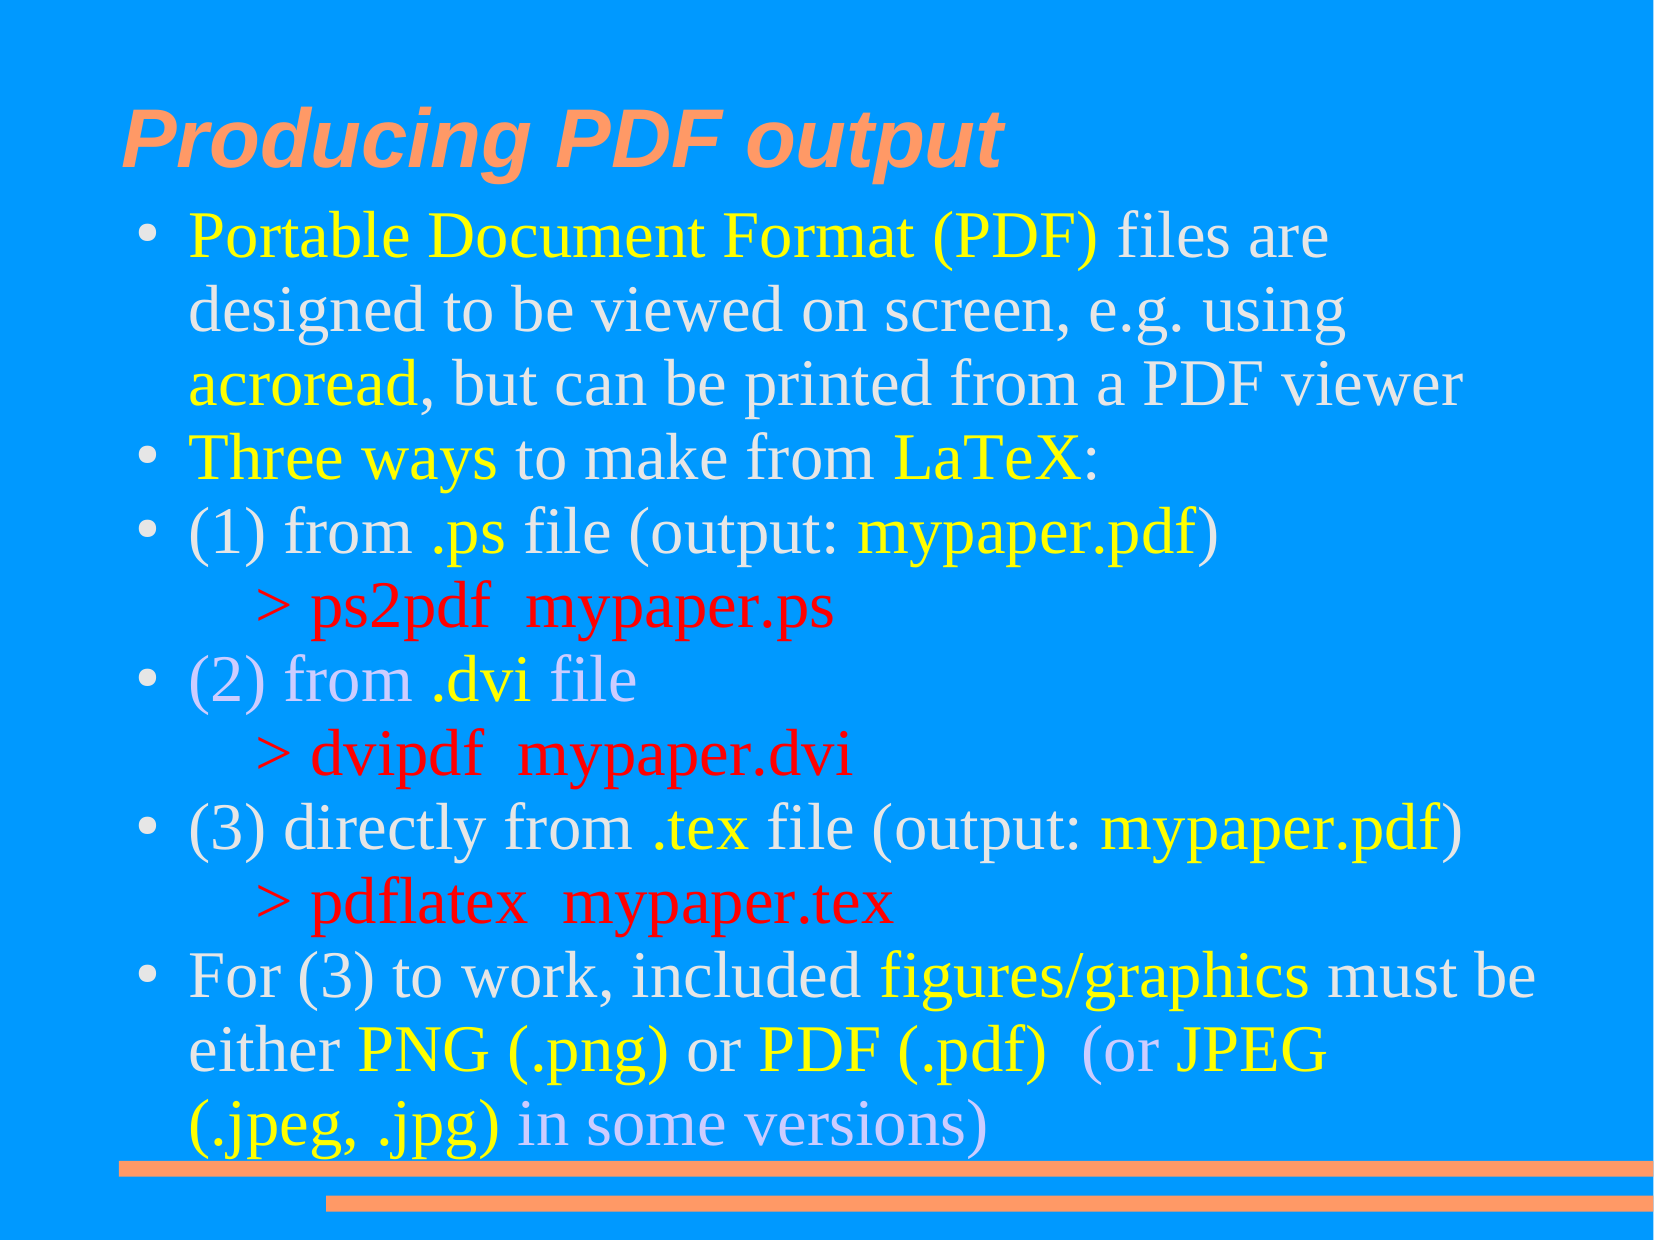

# Producing PDF output
Portable Document Format (PDF) files are designed to be viewed on screen, e.g. using acroread, but can be printed from a PDF viewer
Three ways to make from LaTeX:
(1) from .ps file (output: mypaper.pdf) > ps2pdf mypaper.ps
(2) from .dvi file > dvipdf mypaper.dvi
(3) directly from .tex file (output: mypaper.pdf) > pdflatex mypaper.tex
For (3) to work, included figures/graphics must be either PNG (.png) or PDF (.pdf) (or JPEG (.jpeg, .jpg) in some versions)